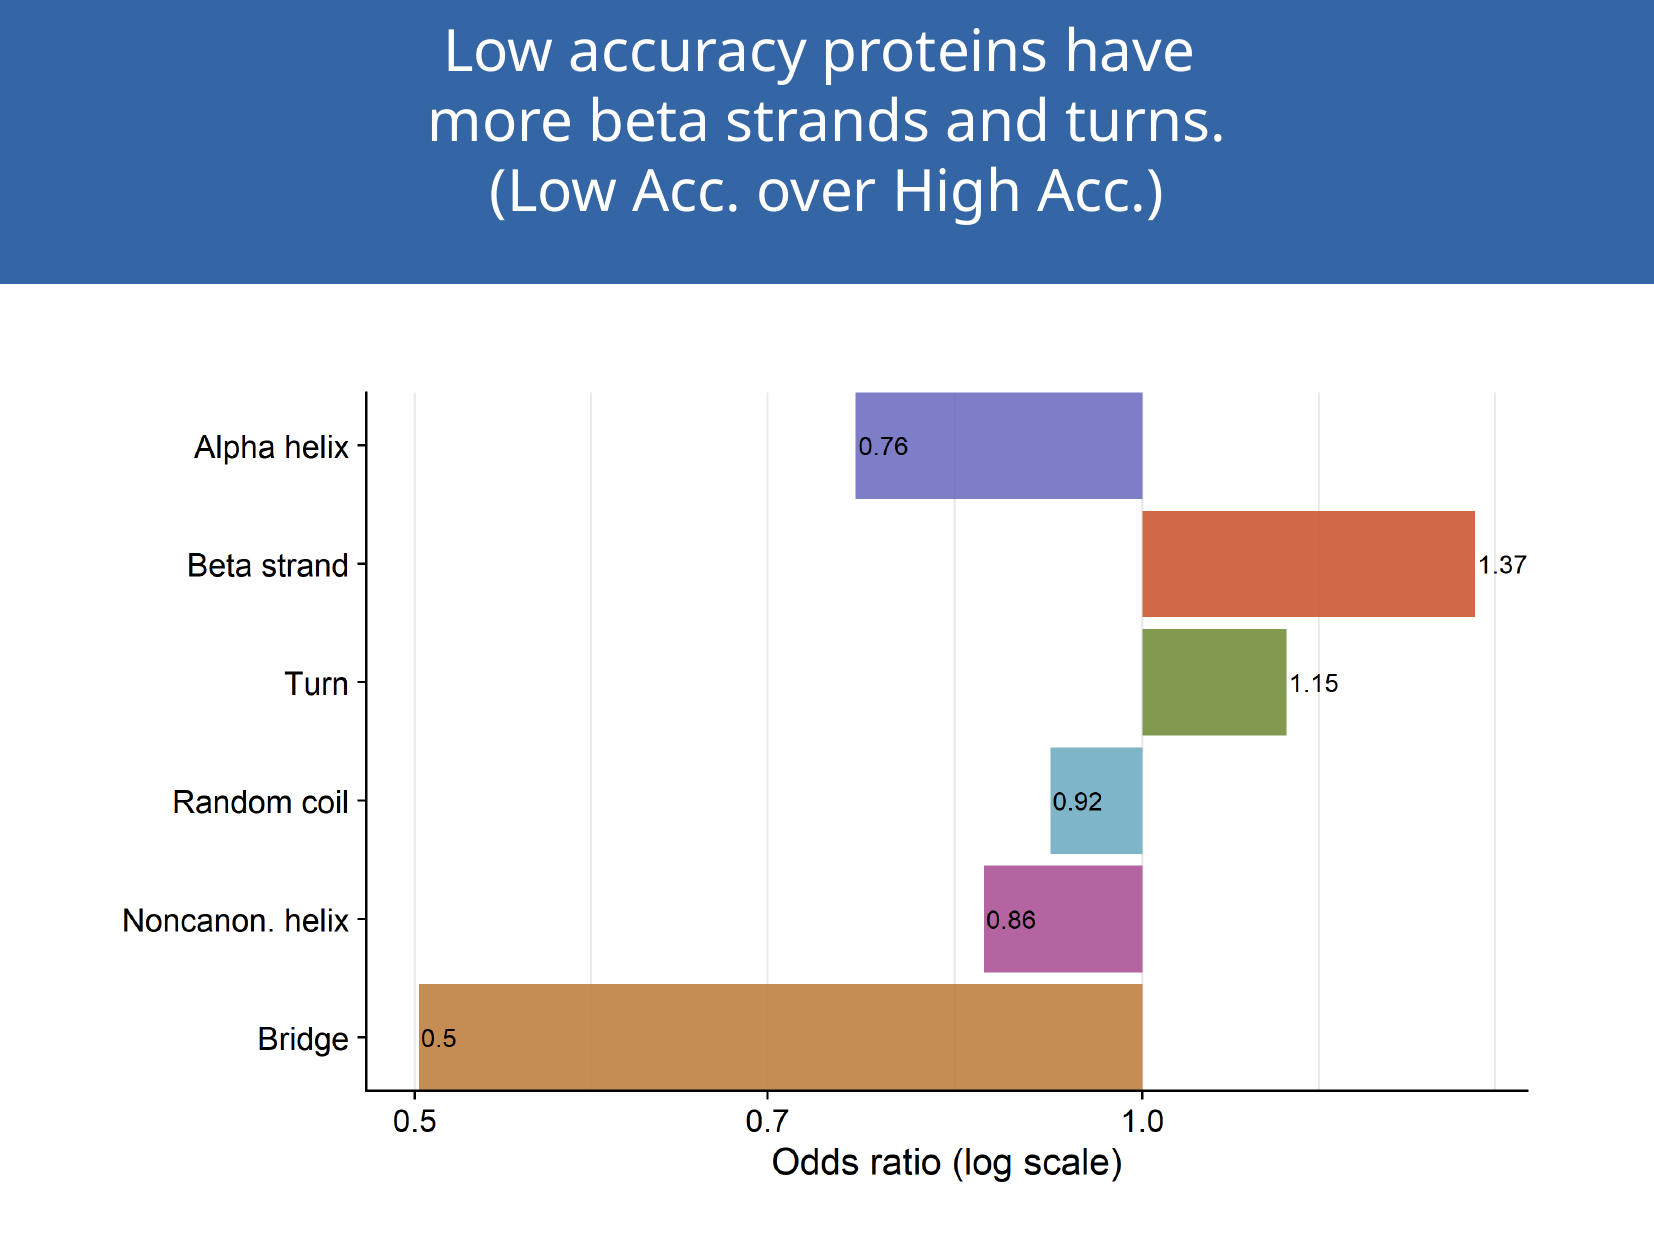

Low accuracy proteins have
more beta strands and turns.
(Low Acc. over High Acc.)